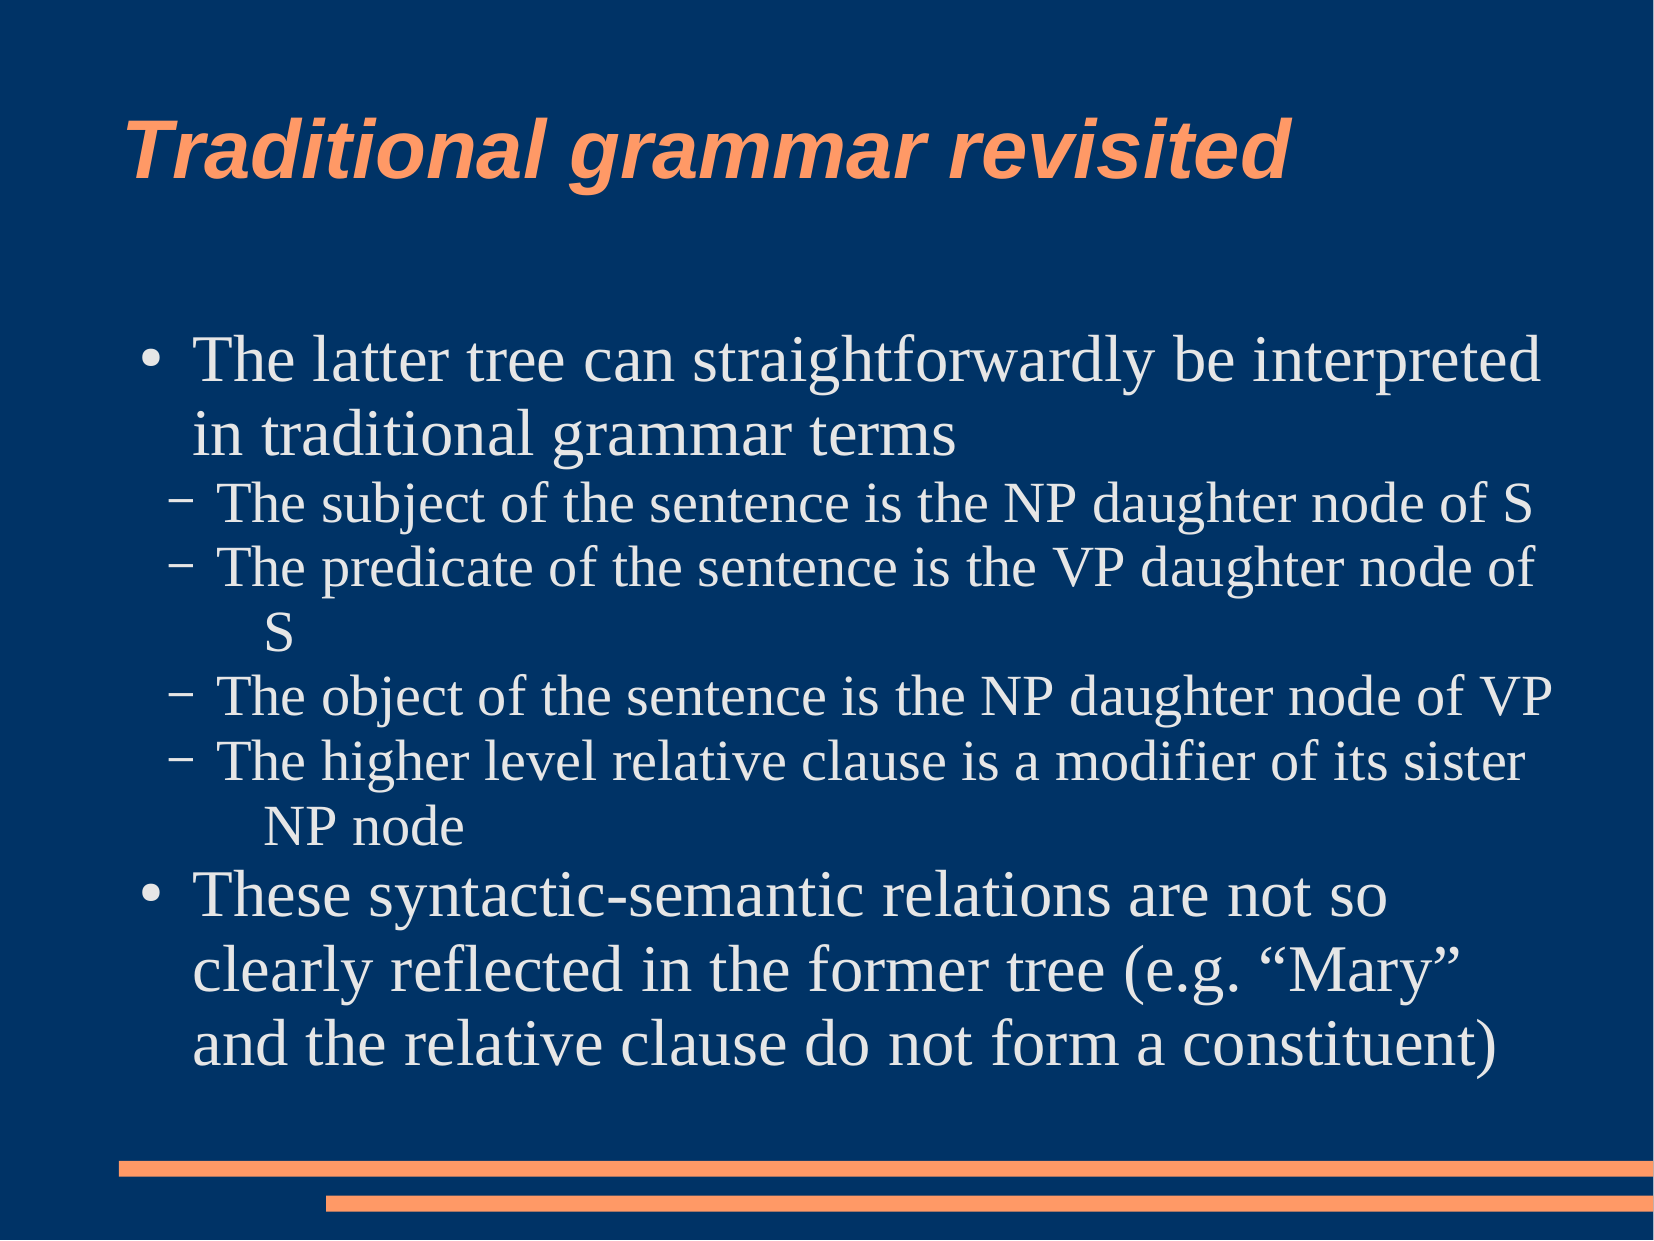

# Traditional grammar revisited
The latter tree can straightforwardly be interpreted in traditional grammar terms
The subject of the sentence is the NP daughter node of S
The predicate of the sentence is the VP daughter node of S
The object of the sentence is the NP daughter node of VP
The higher level relative clause is a modifier of its sister NP node
These syntactic-semantic relations are not so clearly reflected in the former tree (e.g. “Mary” and the relative clause do not form a constituent)